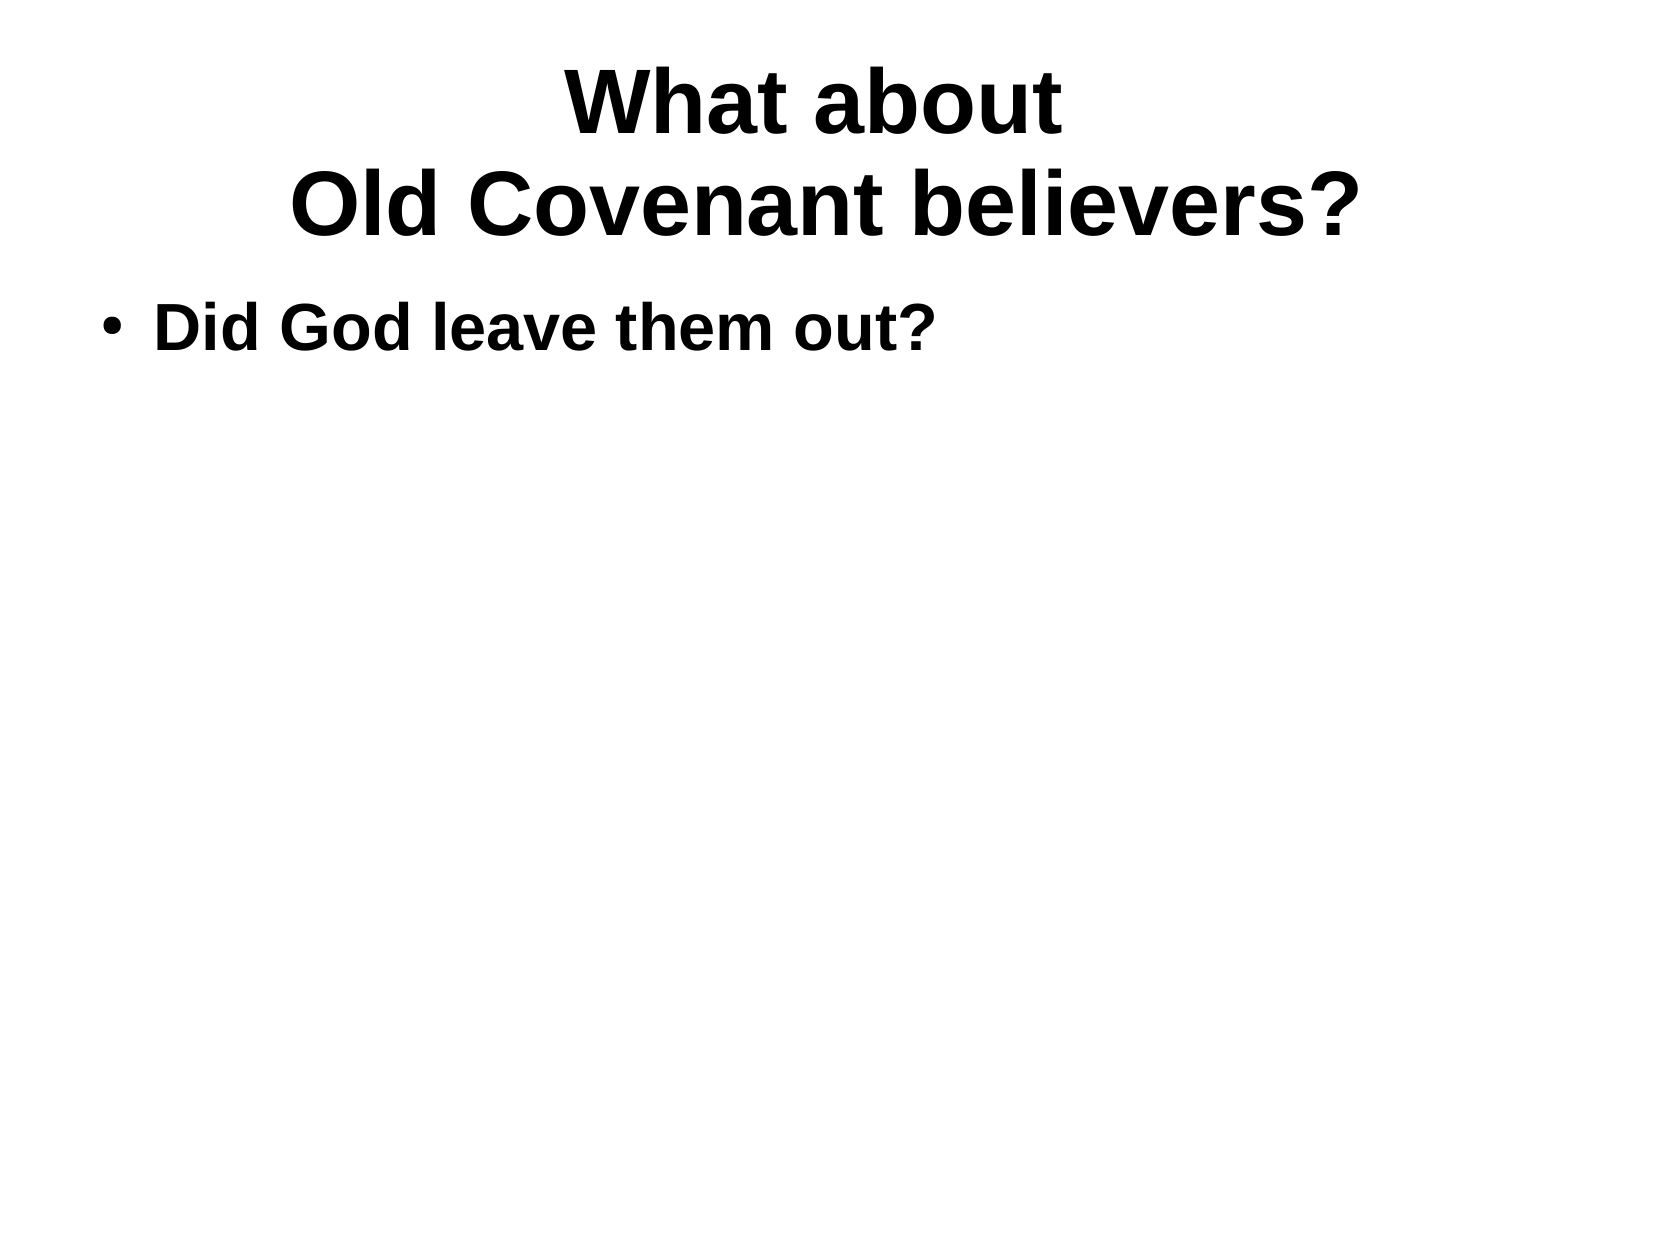

# What about Old Covenant believers?
Did God leave them out?